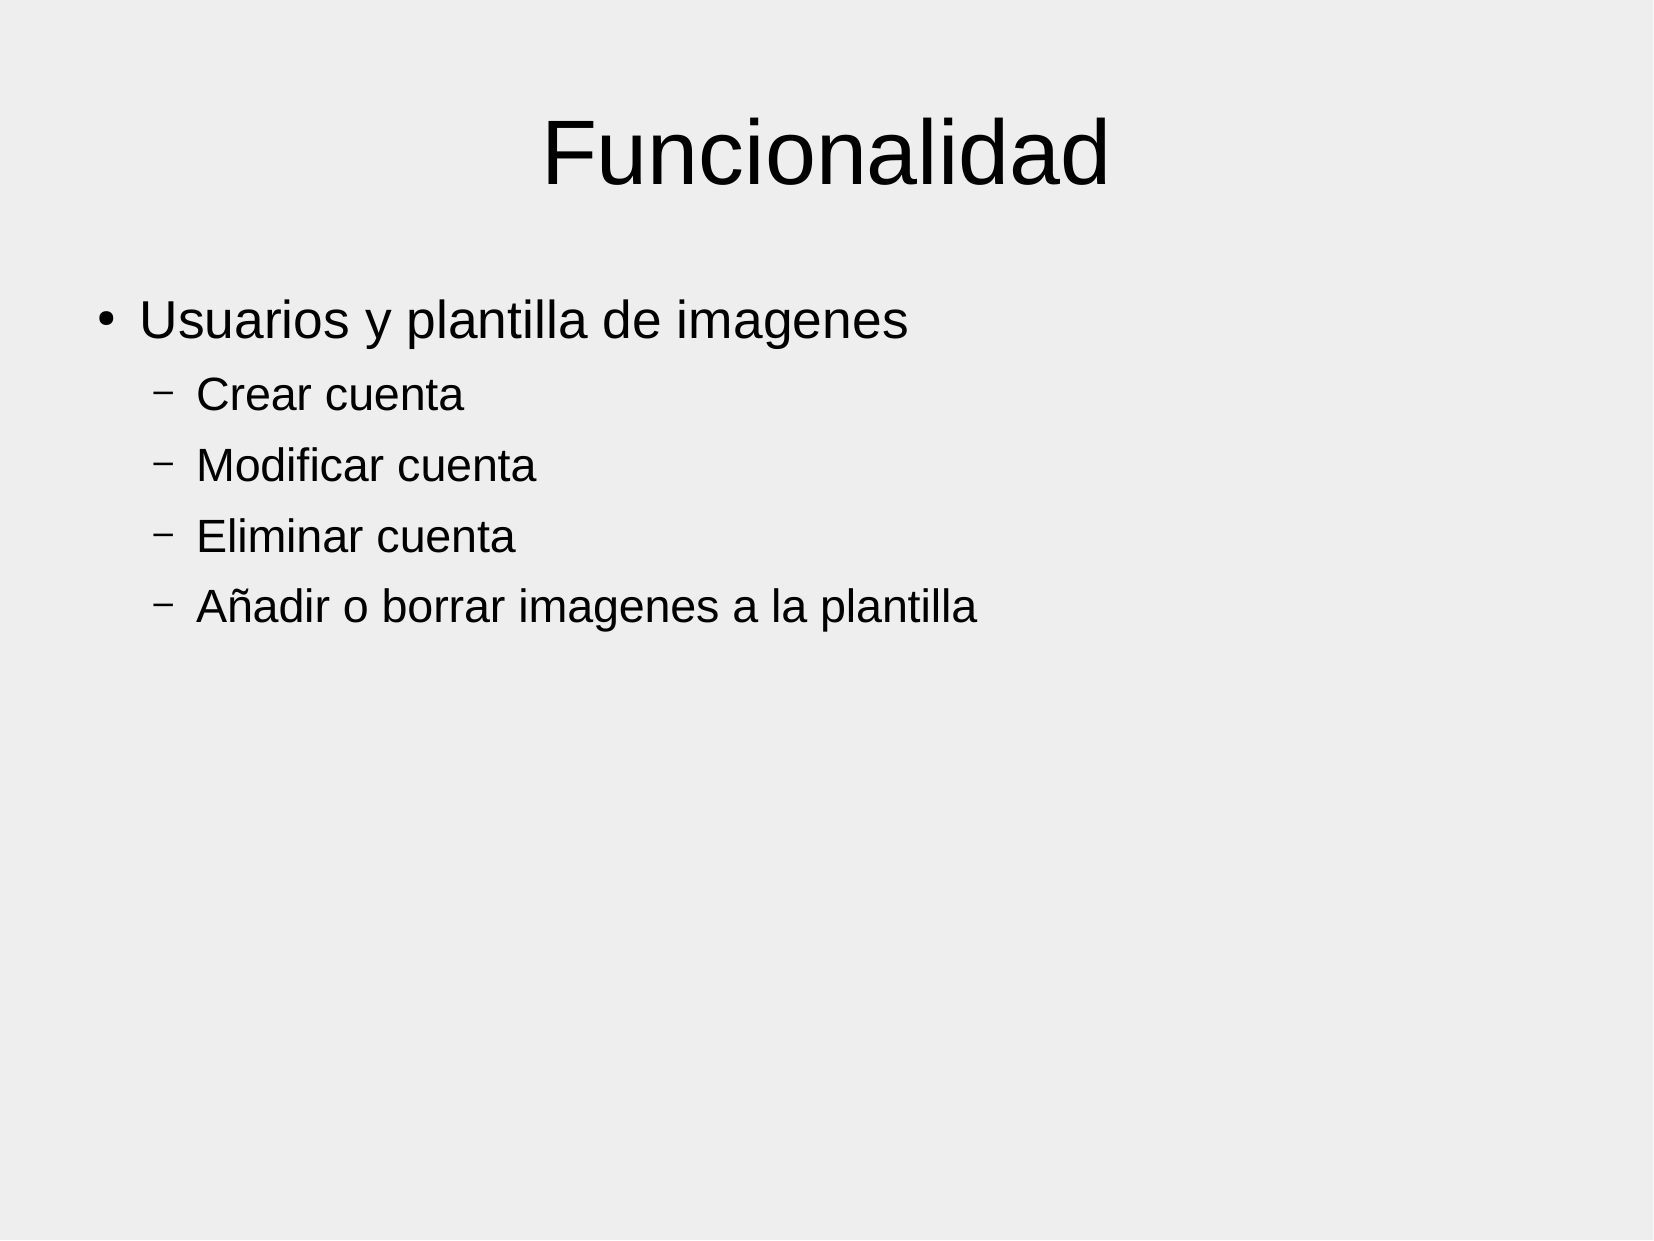

# Funcionalidad
Usuarios y plantilla de imagenes
Crear cuenta
Modificar cuenta
Eliminar cuenta
Añadir o borrar imagenes a la plantilla